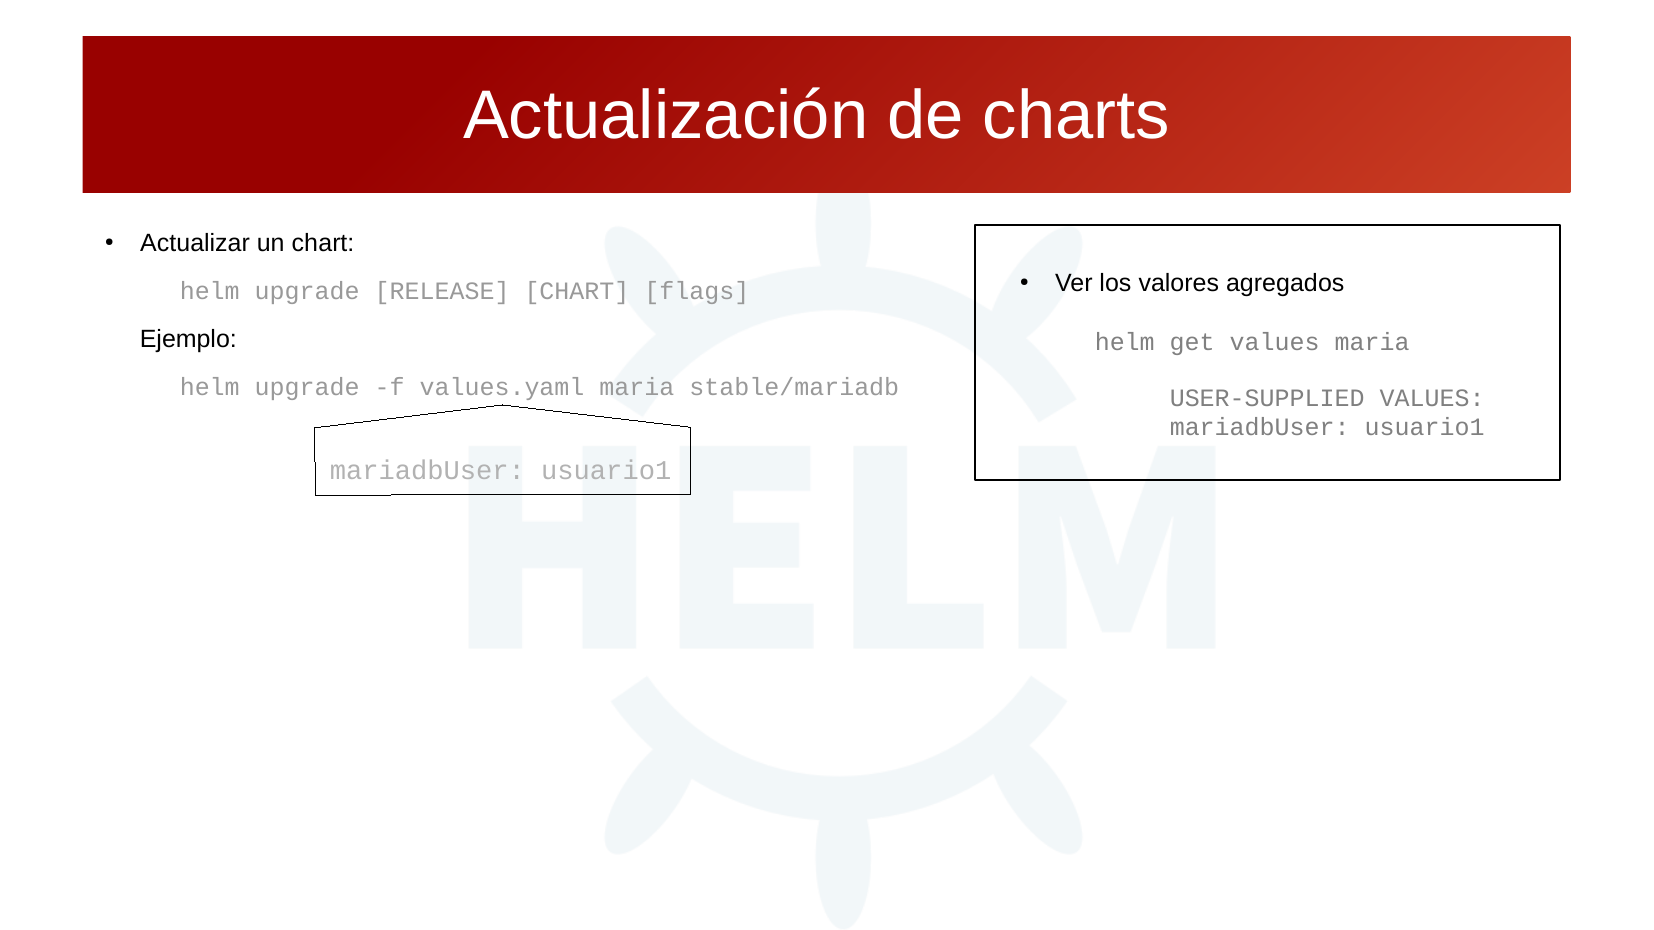

# Actualización de charts
Actualizar un chart:
	helm upgrade [RELEASE] [CHART] [flags]
 Ejemplo:
	helm upgrade -f values.yaml maria stable/mariadb
Ver los valores agregados
	helm get values maria
 		USER-SUPPLIED VALUES:
 		mariadbUser: usuario1
mariadbUser: usuario1